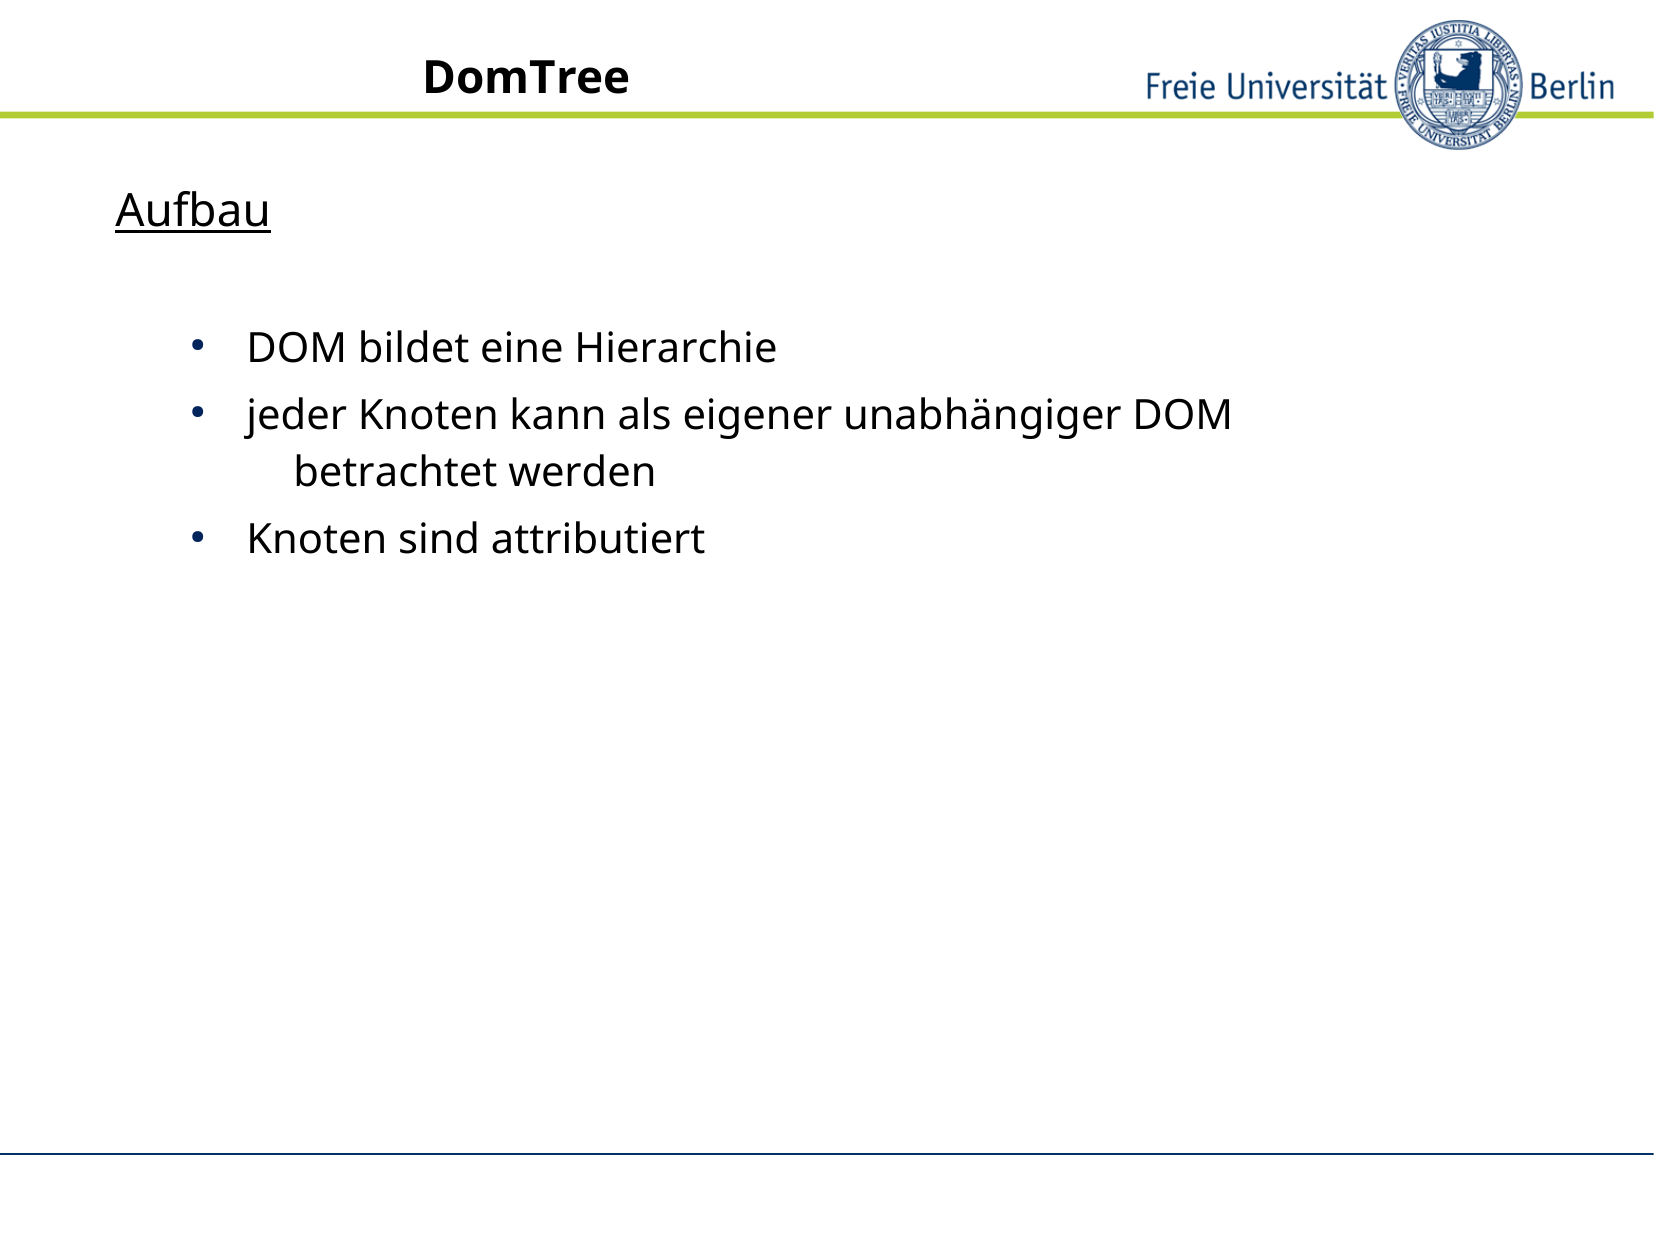

# DomTree
Aufbau
DOM bildet eine Hierarchie
jeder Knoten kann als eigener unabhängiger DOM betrachtet werden
Knoten sind attributiert